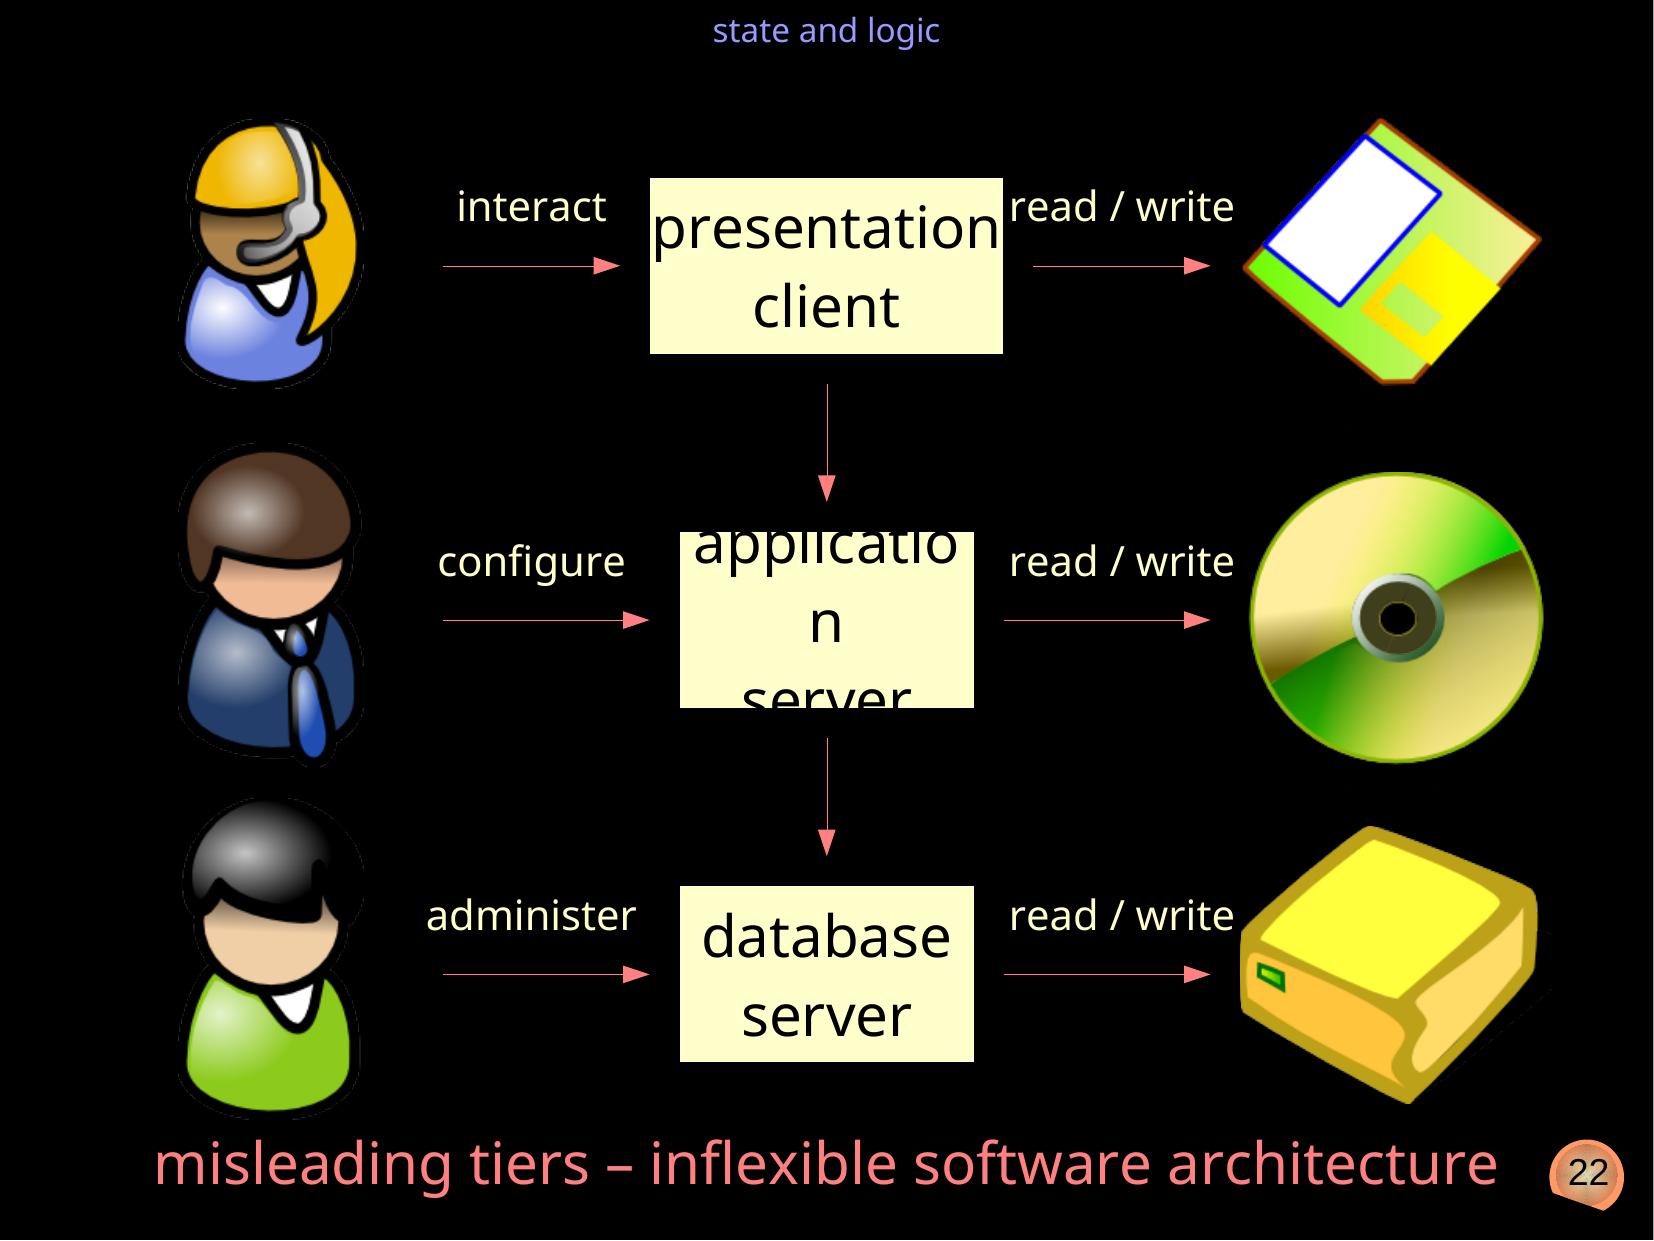

state and logic
interact
presentation
client
application
server
database
server
read / write
misleading tiers – inflexible software architecture
read / write
configure
read / write
administer